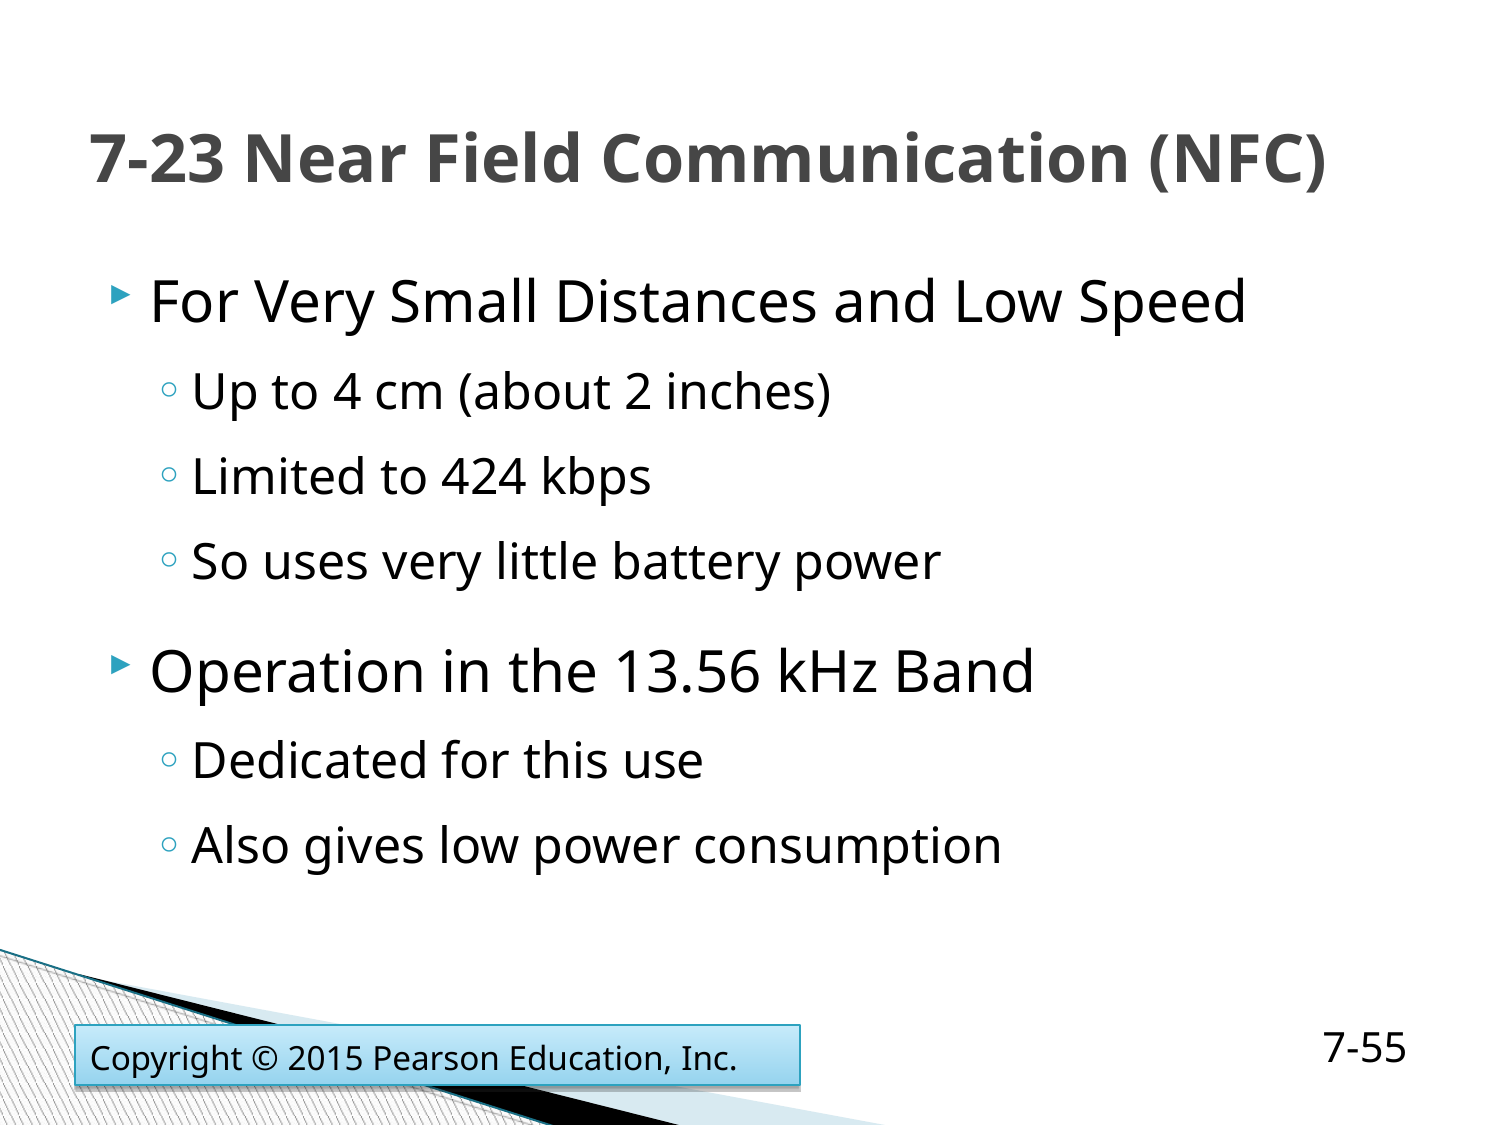

7-23 Near Field Communication (NFC)
# For Very Small Distances and Low Speed
Up to 4 cm (about 2 inches)
Limited to 424 kbps
So uses very little battery power
Operation in the 13.56 kHz Band
Dedicated for this use
Also gives low power consumption
Copyright © 2015 Pearson Education, Inc.